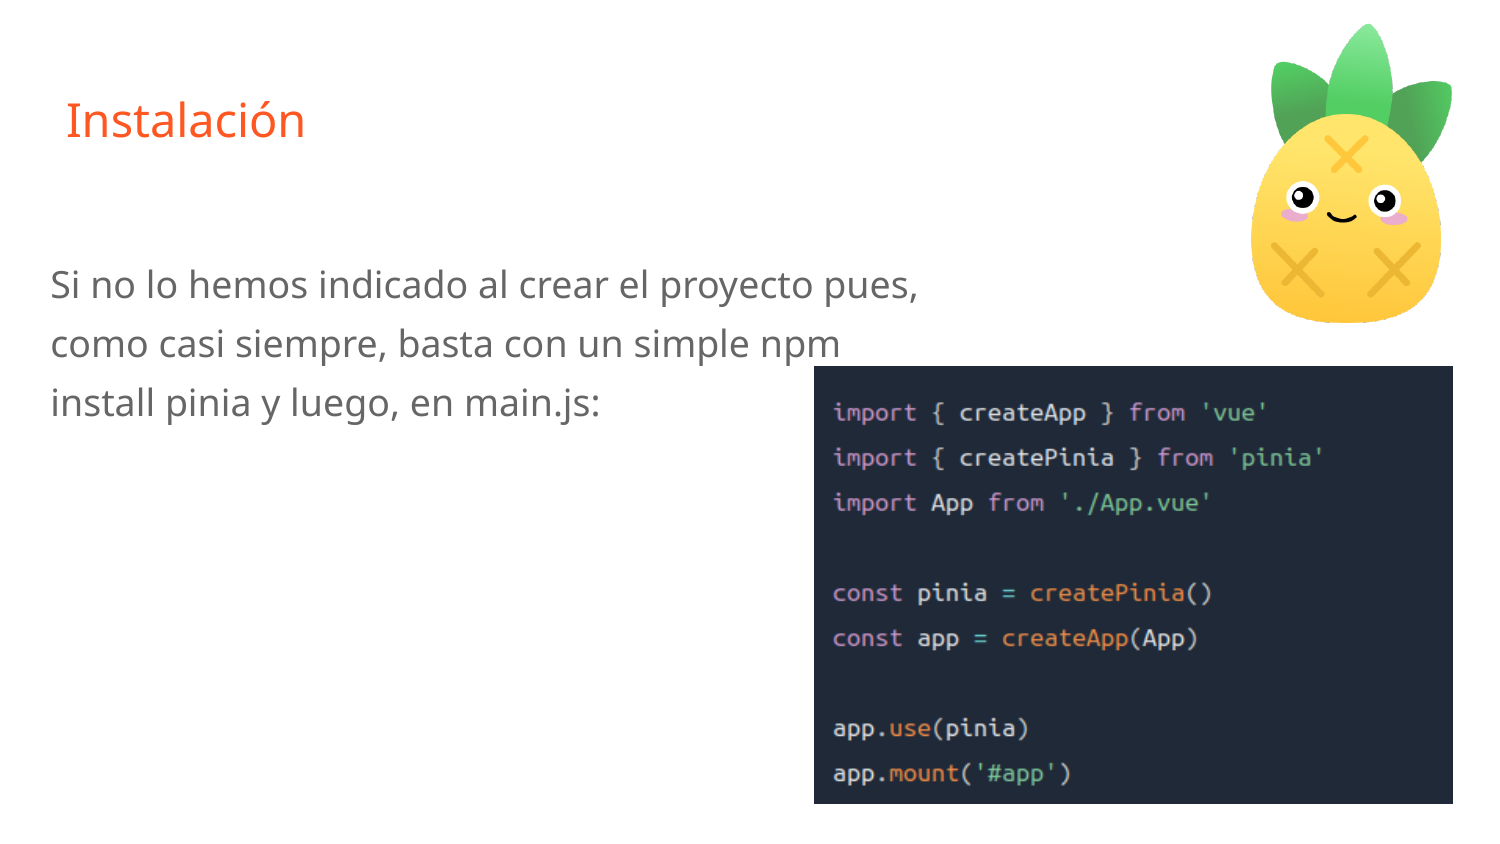

# Instalación
Si no lo hemos indicado al crear el proyecto pues, como casi siempre, basta con un simple npm install pinia y luego, en main.js: